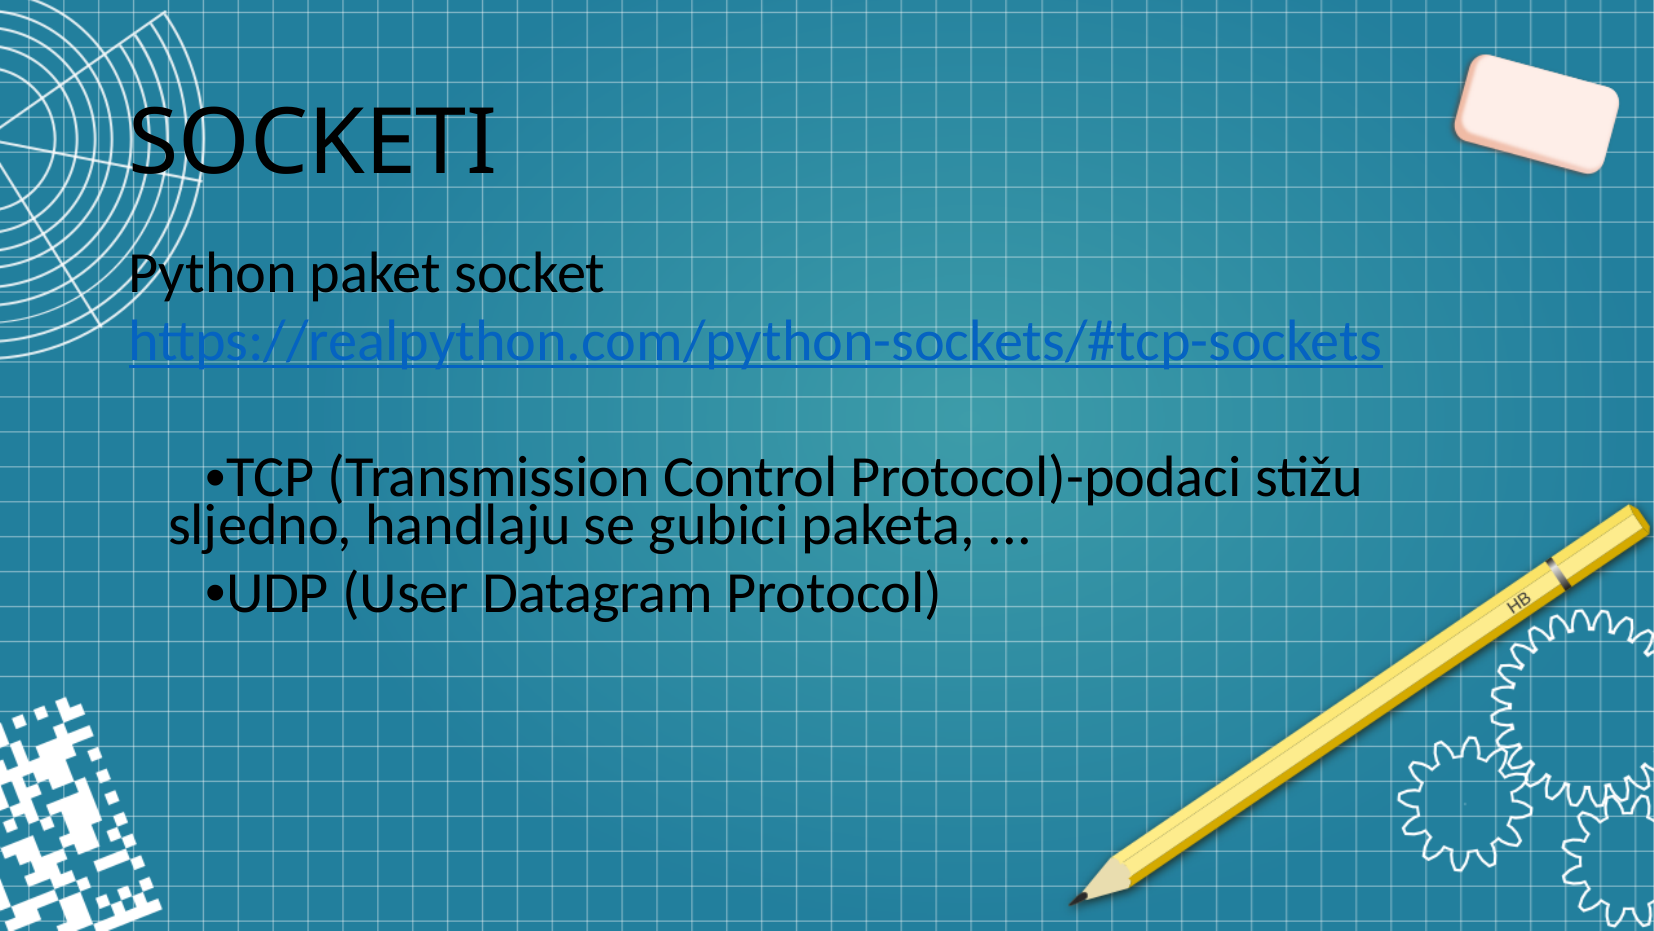

# SOCKETI
Python paket socket
https://realpython.com/python-sockets/#tcp-sockets
TCP (Transmission Control Protocol)-podaci stižu sljedno, handlaju se gubici paketa, ...
UDP (User Datagram Protocol)